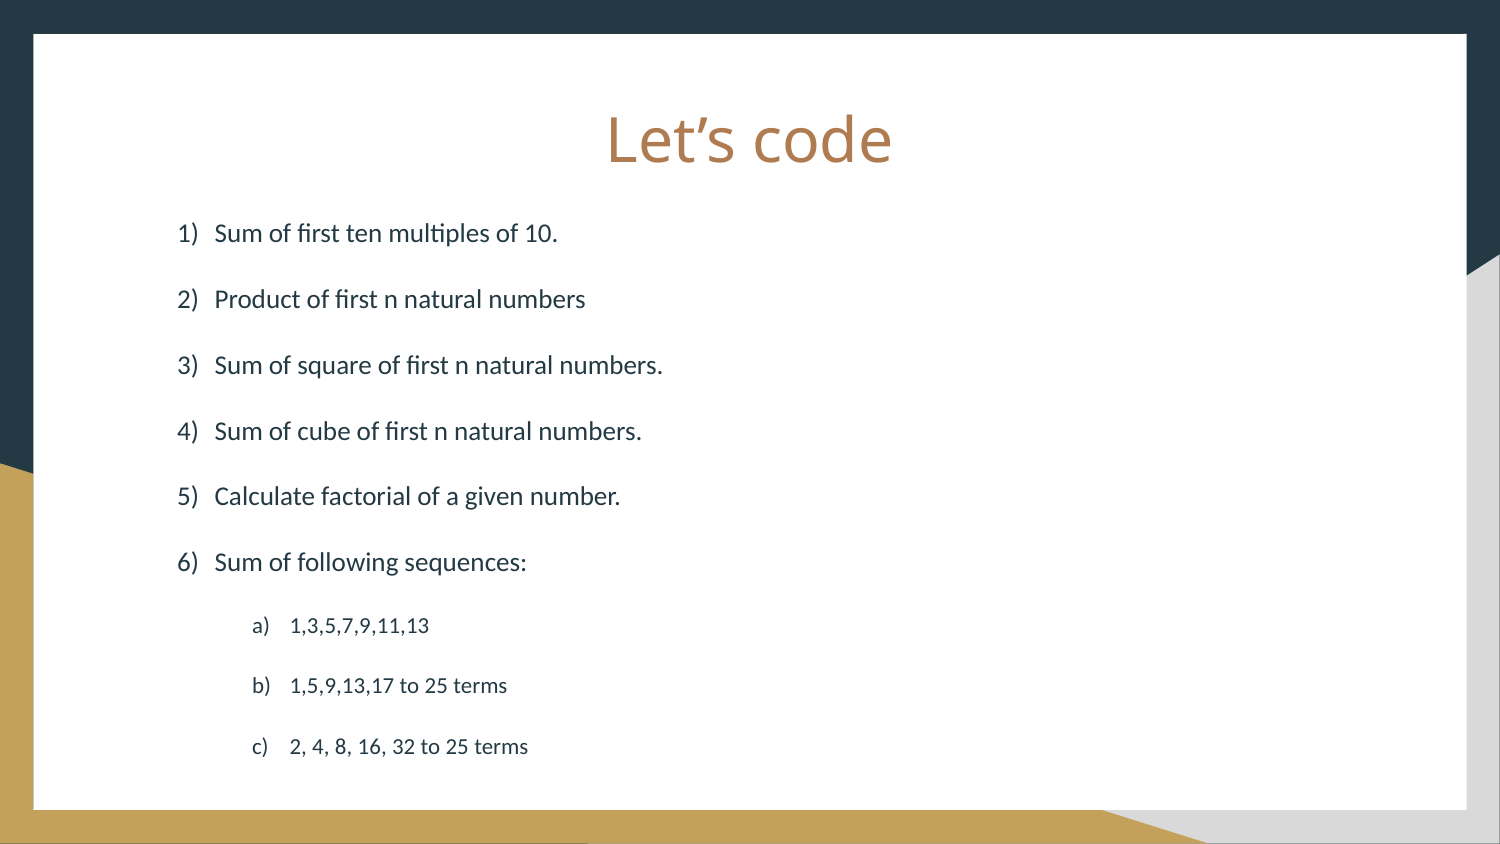

# Let’s code
Sum of first ten multiples of 10.
Product of first n natural numbers
Sum of square of first n natural numbers.
Sum of cube of first n natural numbers.
Calculate factorial of a given number.
Sum of following sequences:
1,3,5,7,9,11,13
1,5,9,13,17 to 25 terms
2, 4, 8, 16, 32 to 25 terms